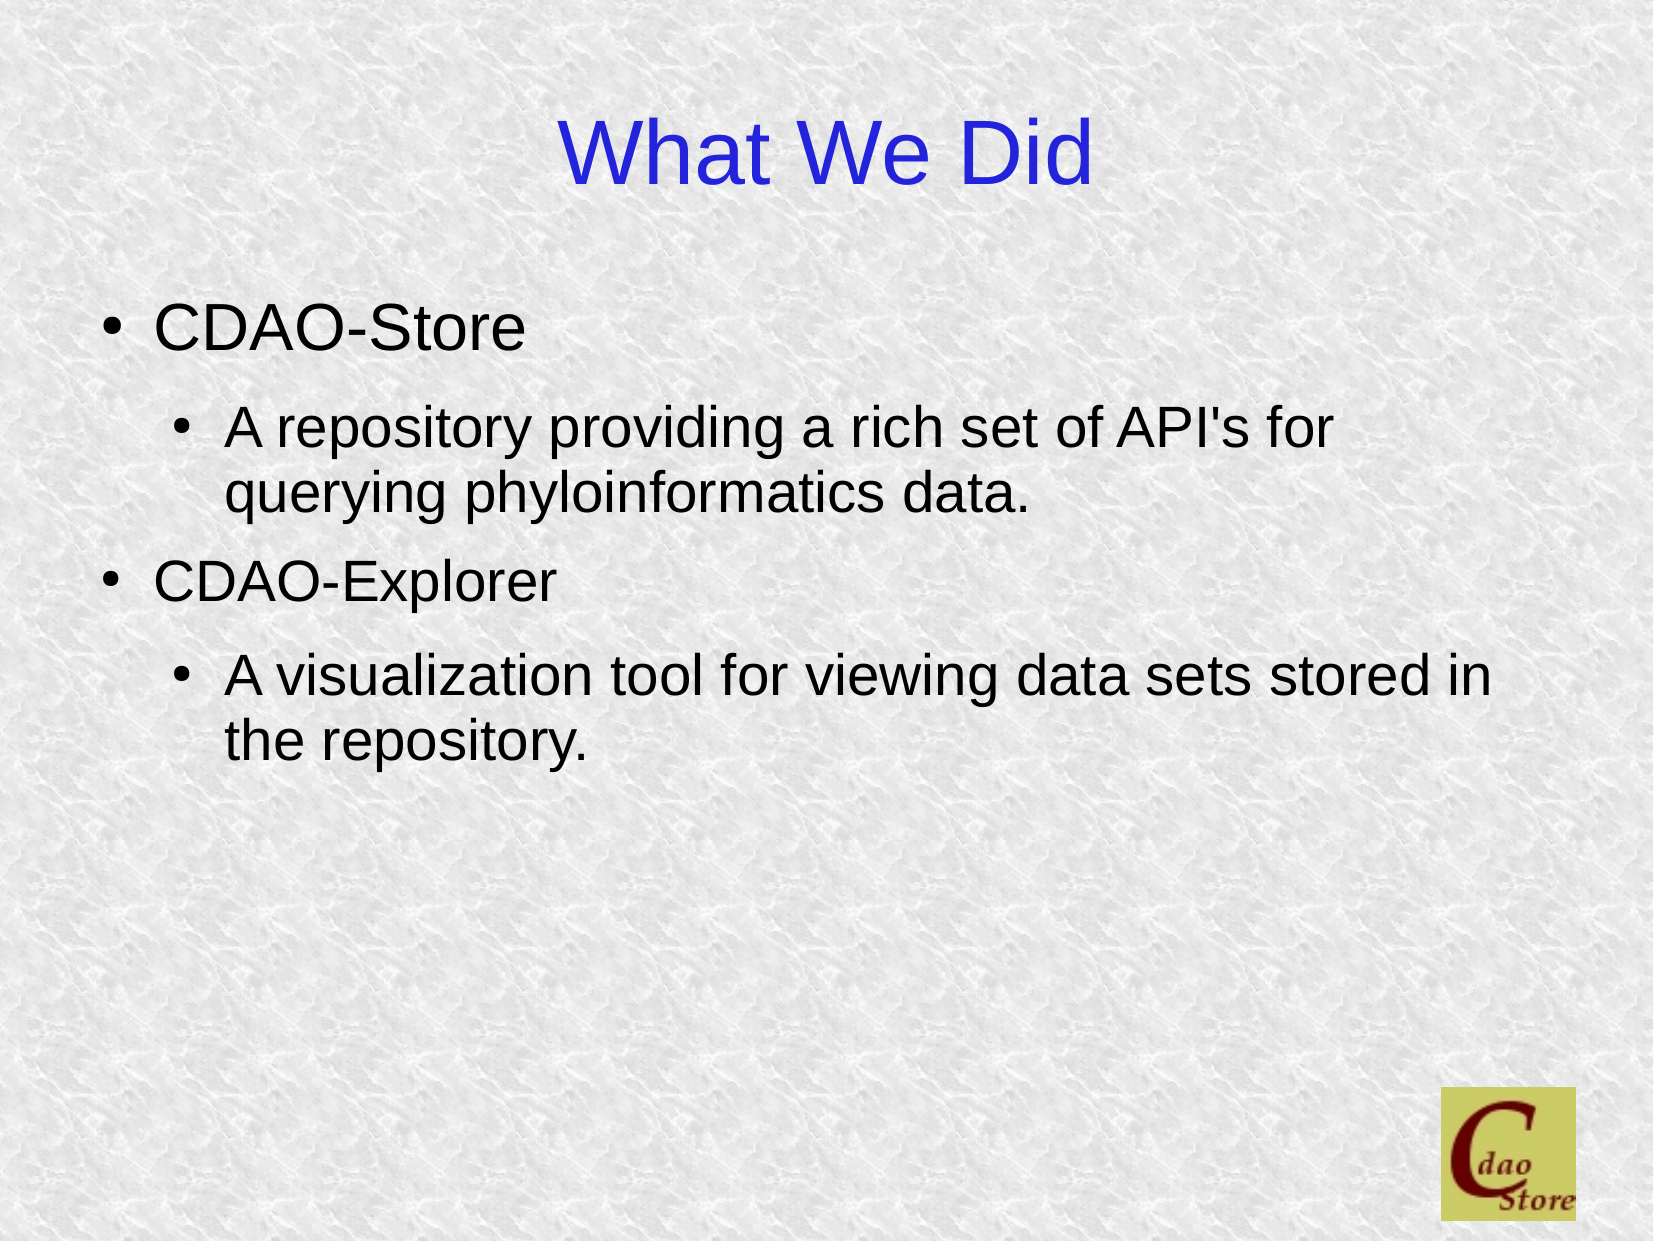

# What We Did
CDAO-Store
A repository providing a rich set of API's for querying phyloinformatics data.
CDAO-Explorer
A visualization tool for viewing data sets stored in the repository.